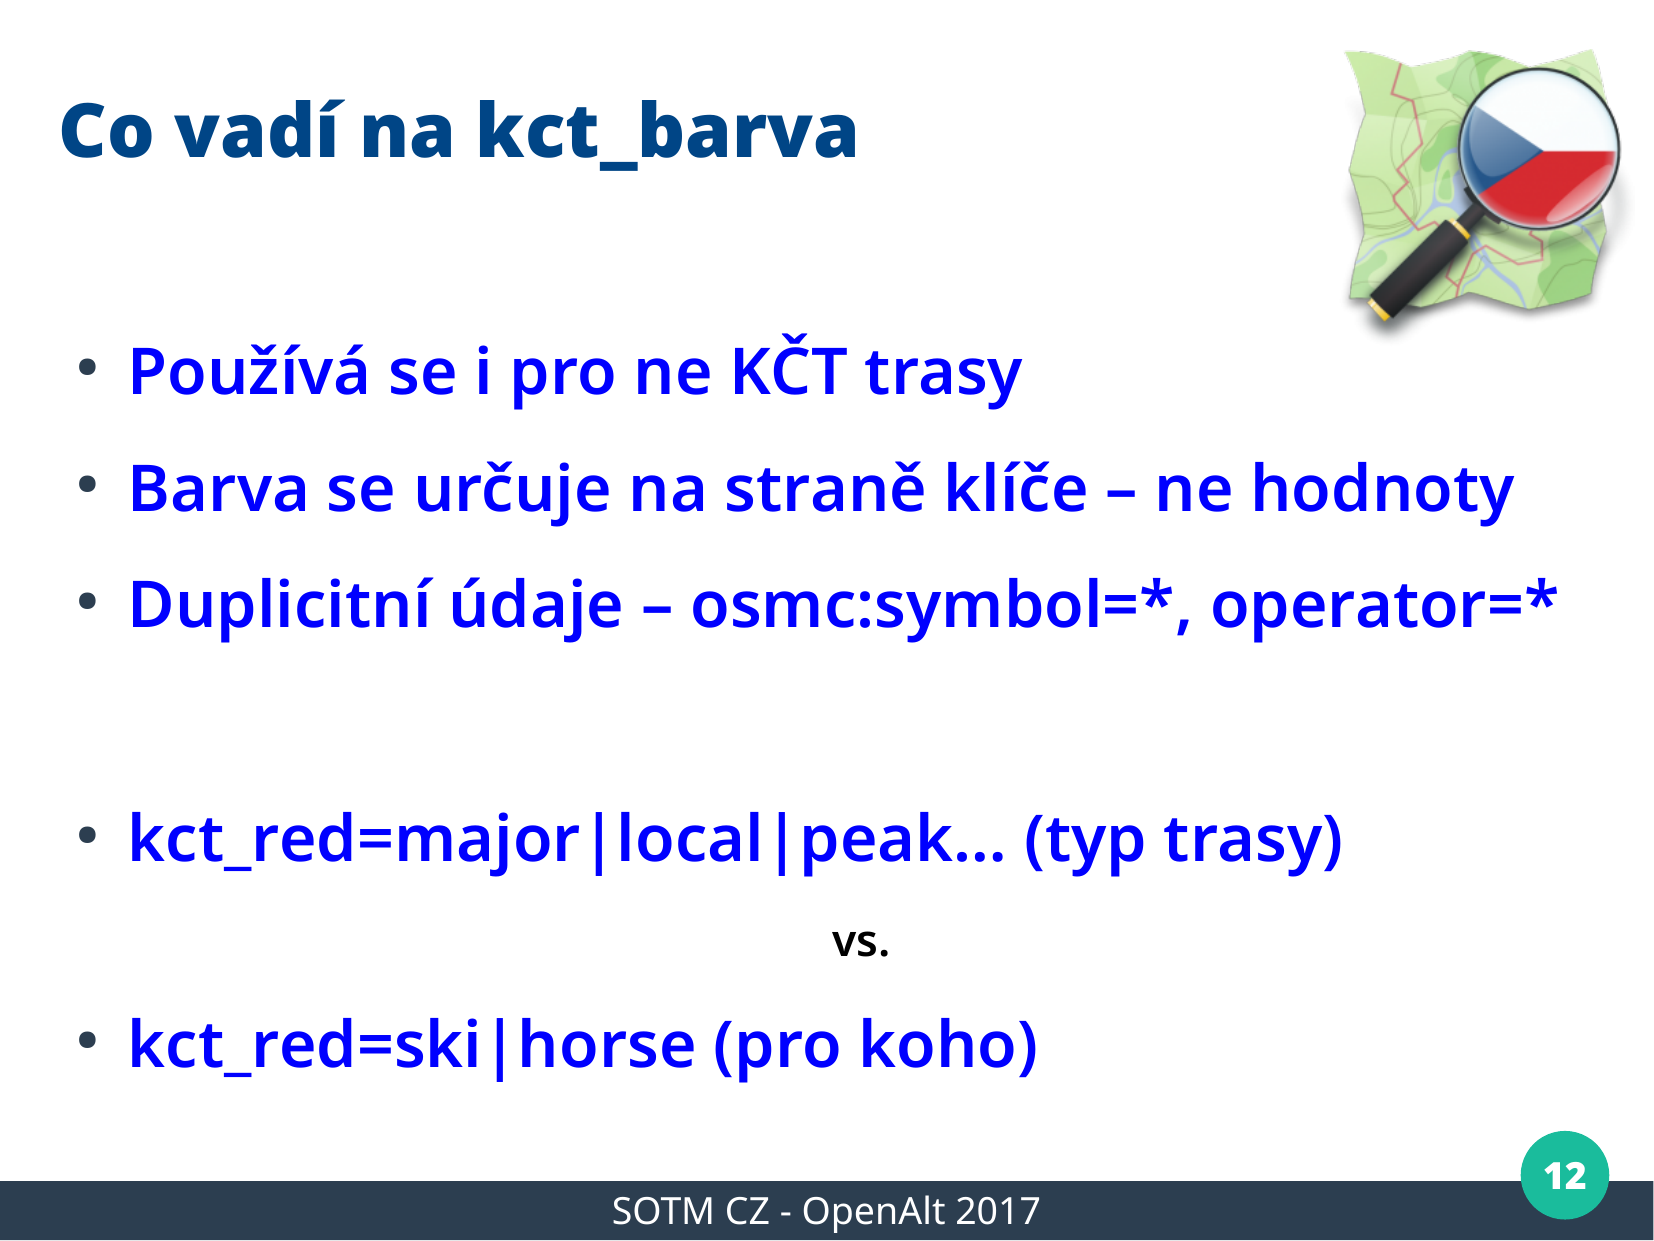

# Co vadí na kct_barva
Používá se i pro ne KČT trasy
Barva se určuje na straně klíče – ne hodnoty
Duplicitní údaje – osmc:symbol=*, operator=*
kct_red=major|local|peak… (typ trasy)
vs.
kct_red=ski|horse (pro koho)
12
SOTM CZ - OpenAlt 2017